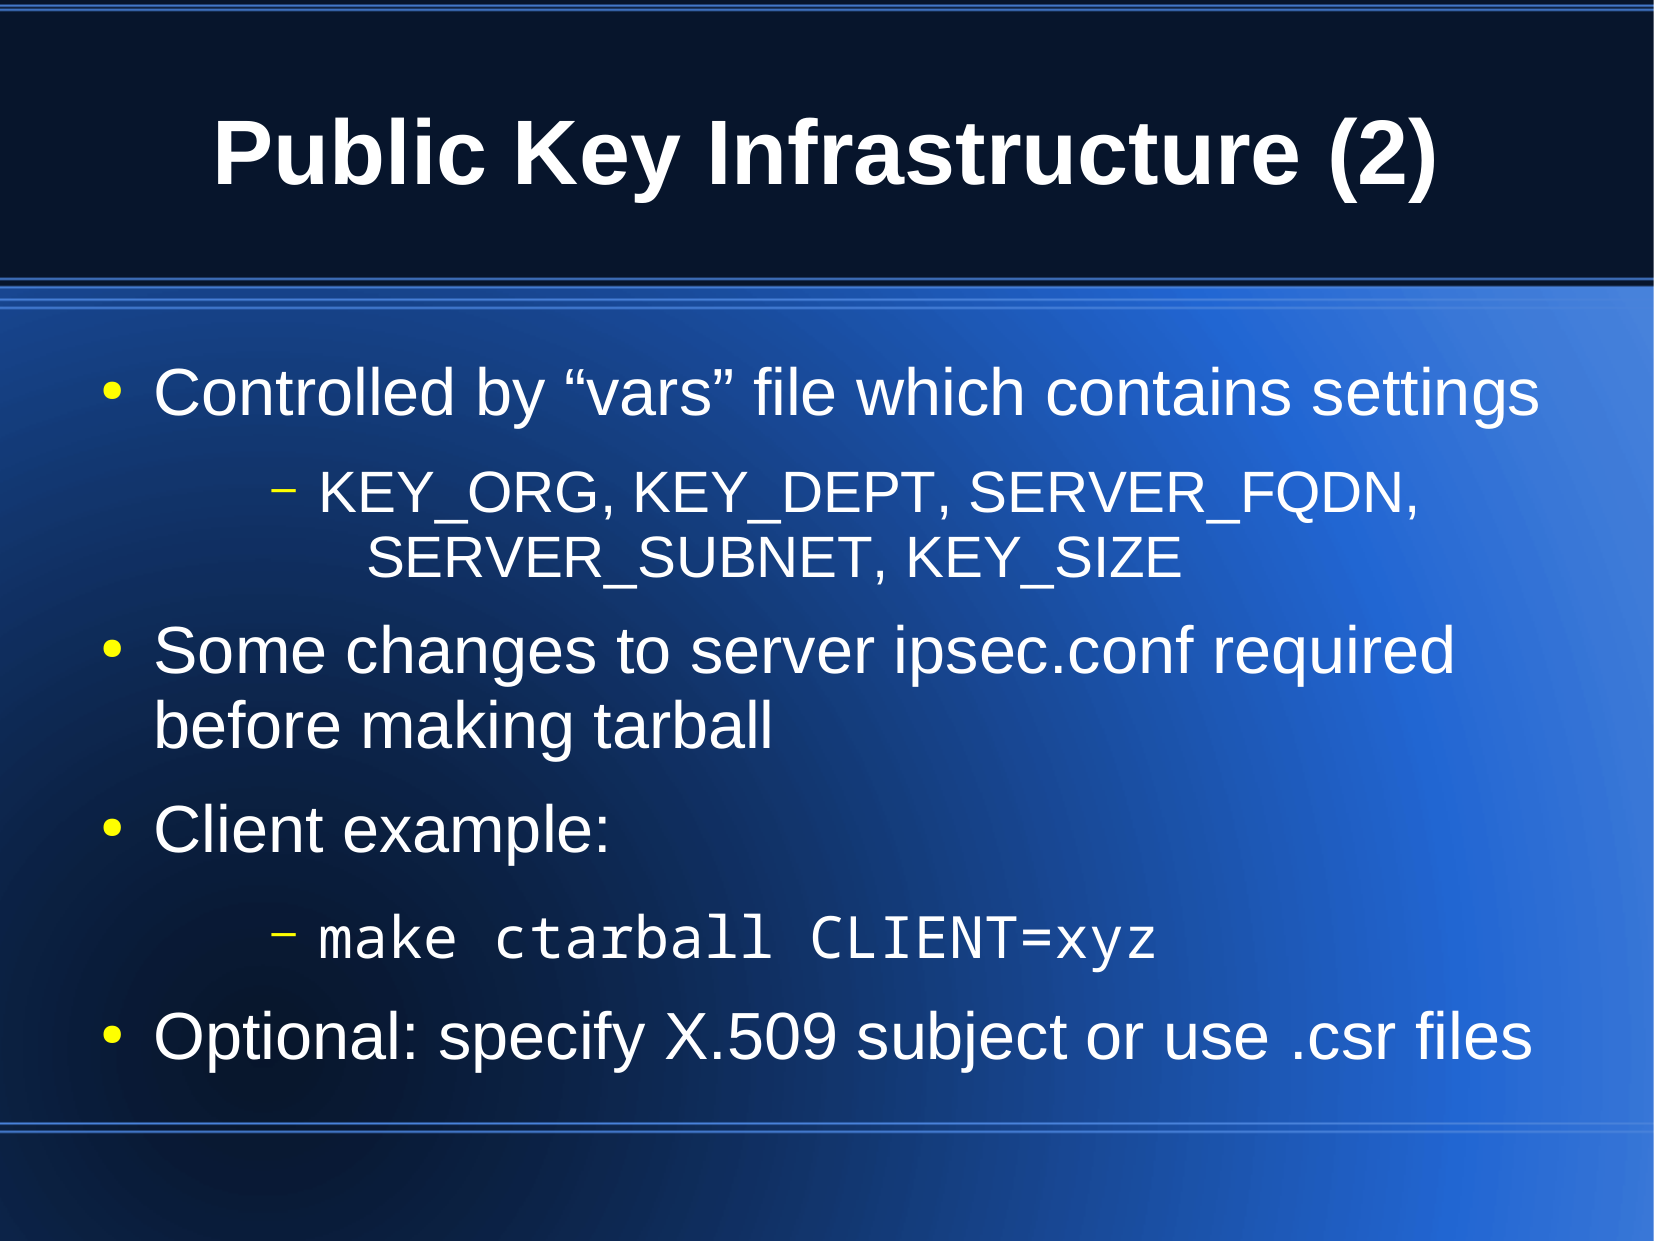

# Public Key Infrastructure (2)
Controlled by “vars” file which contains settings
KEY_ORG, KEY_DEPT, SERVER_FQDN, SERVER_SUBNET, KEY_SIZE
Some changes to server ipsec.conf required before making tarball
Client example:
make ctarball CLIENT=xyz
Optional: specify X.509 subject or use .csr files